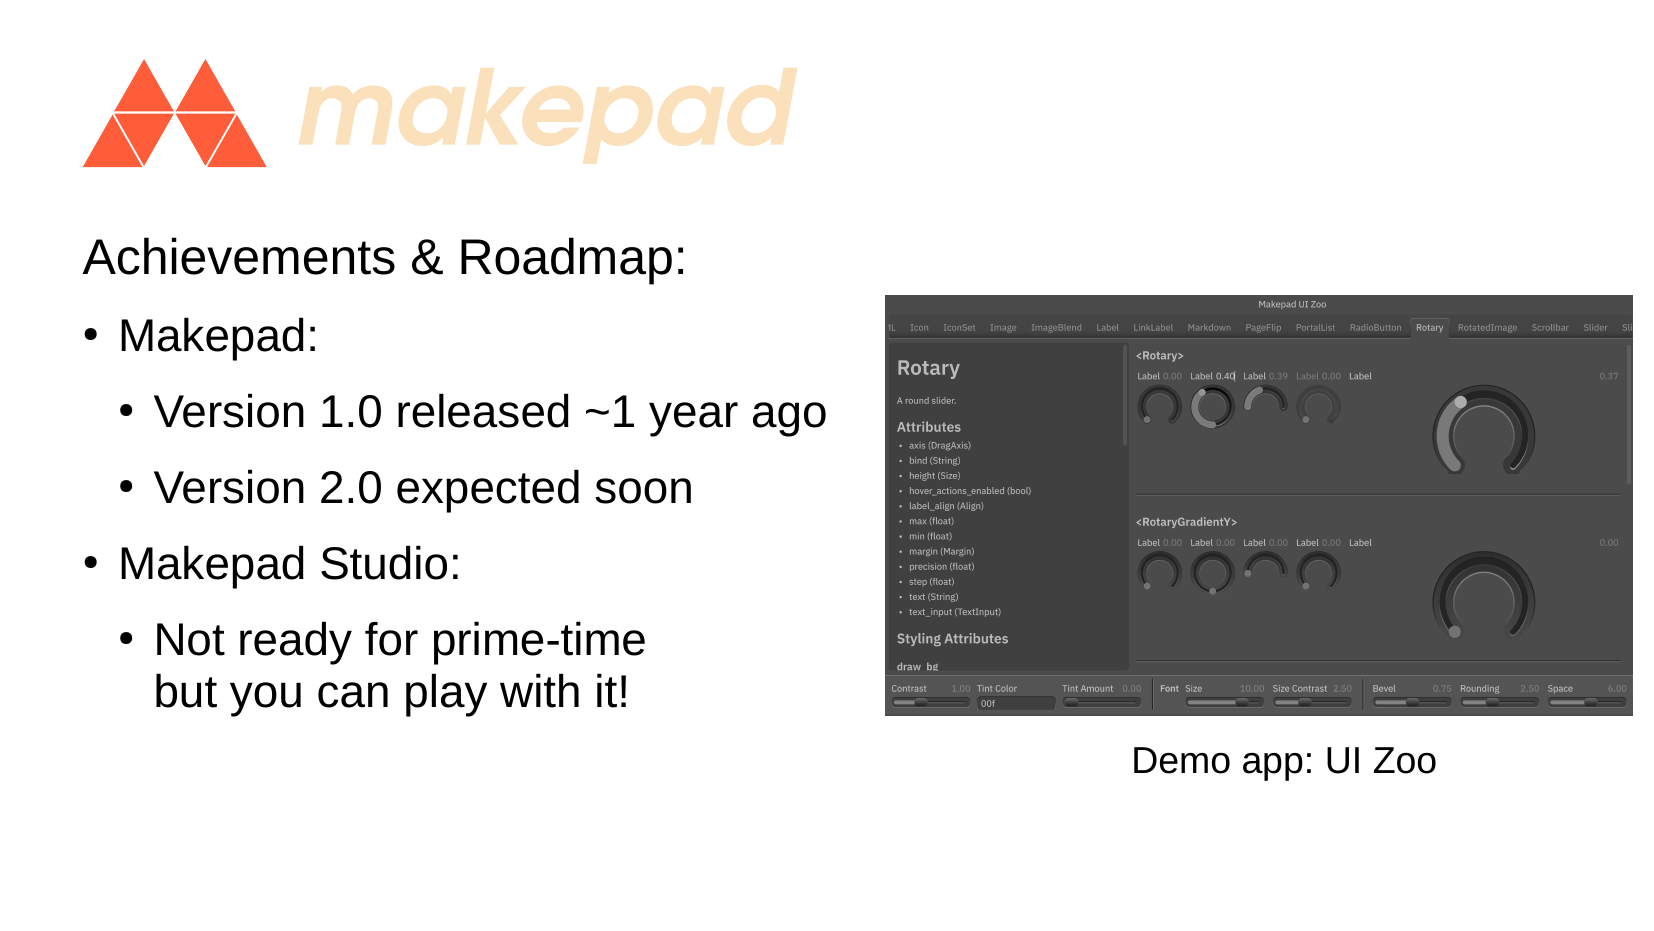

#
Achievements & Roadmap:
Makepad:
Version 1.0 released ~1 year ago
Version 2.0 expected soon
Makepad Studio:
Not ready for prime-time
but you can play with it!
Demo app: UI Zoo